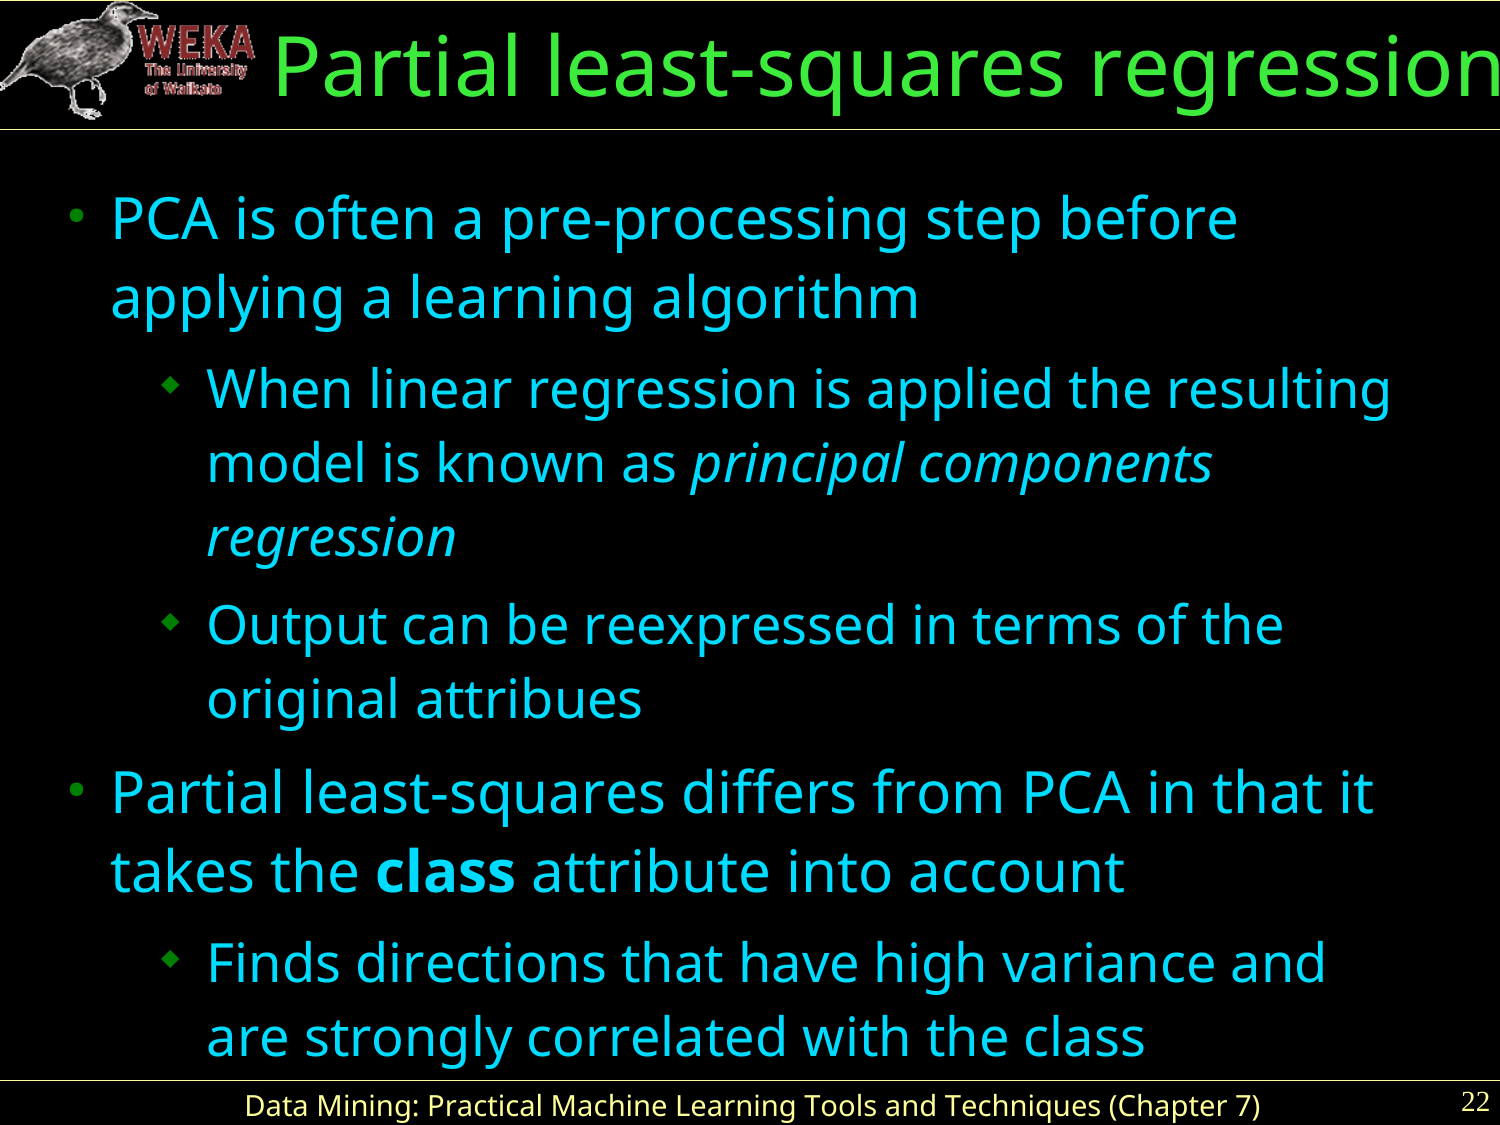

# Partial least-squares regression
PCA is often a pre-processing step before applying a learning algorithm
When linear regression is applied the resulting model is known as principal components regression
Output can be reexpressed in terms of the original attribues
Partial least-squares differs from PCA in that it takes the class attribute into account
Finds directions that have high variance and are strongly correlated with the class
Data Mining: Practical Machine Learning Tools and Techniques (Chapter 7)
22